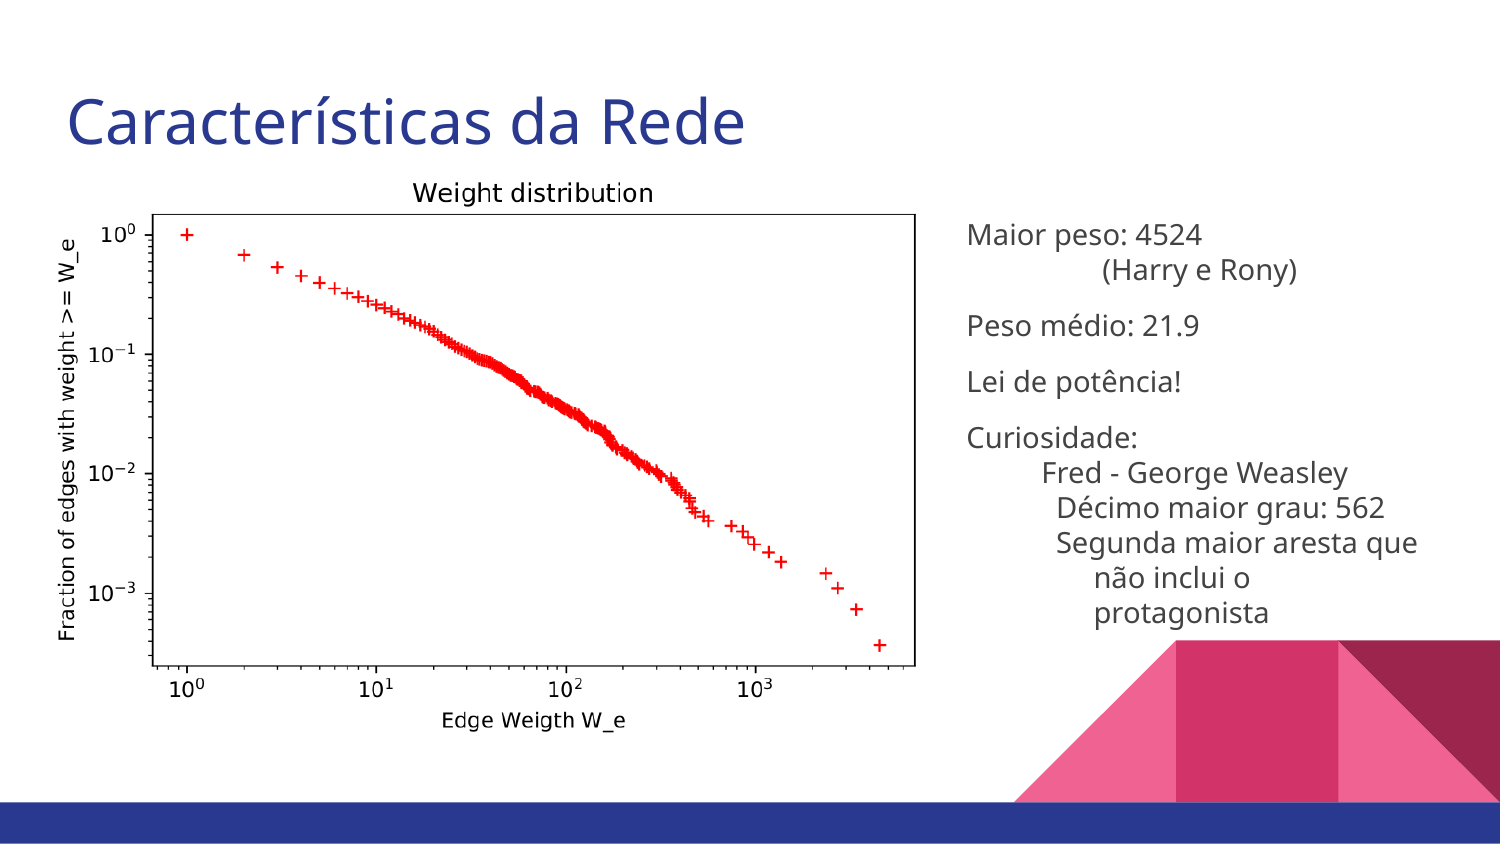

# Características da Rede
Maior peso: 4524
(Harry e Rony)
Peso médio: 21.9
Lei de potência!
Curiosidade:
Fred - George Weasley
Décimo maior grau: 562
Segunda maior aresta que não inclui o protagonista